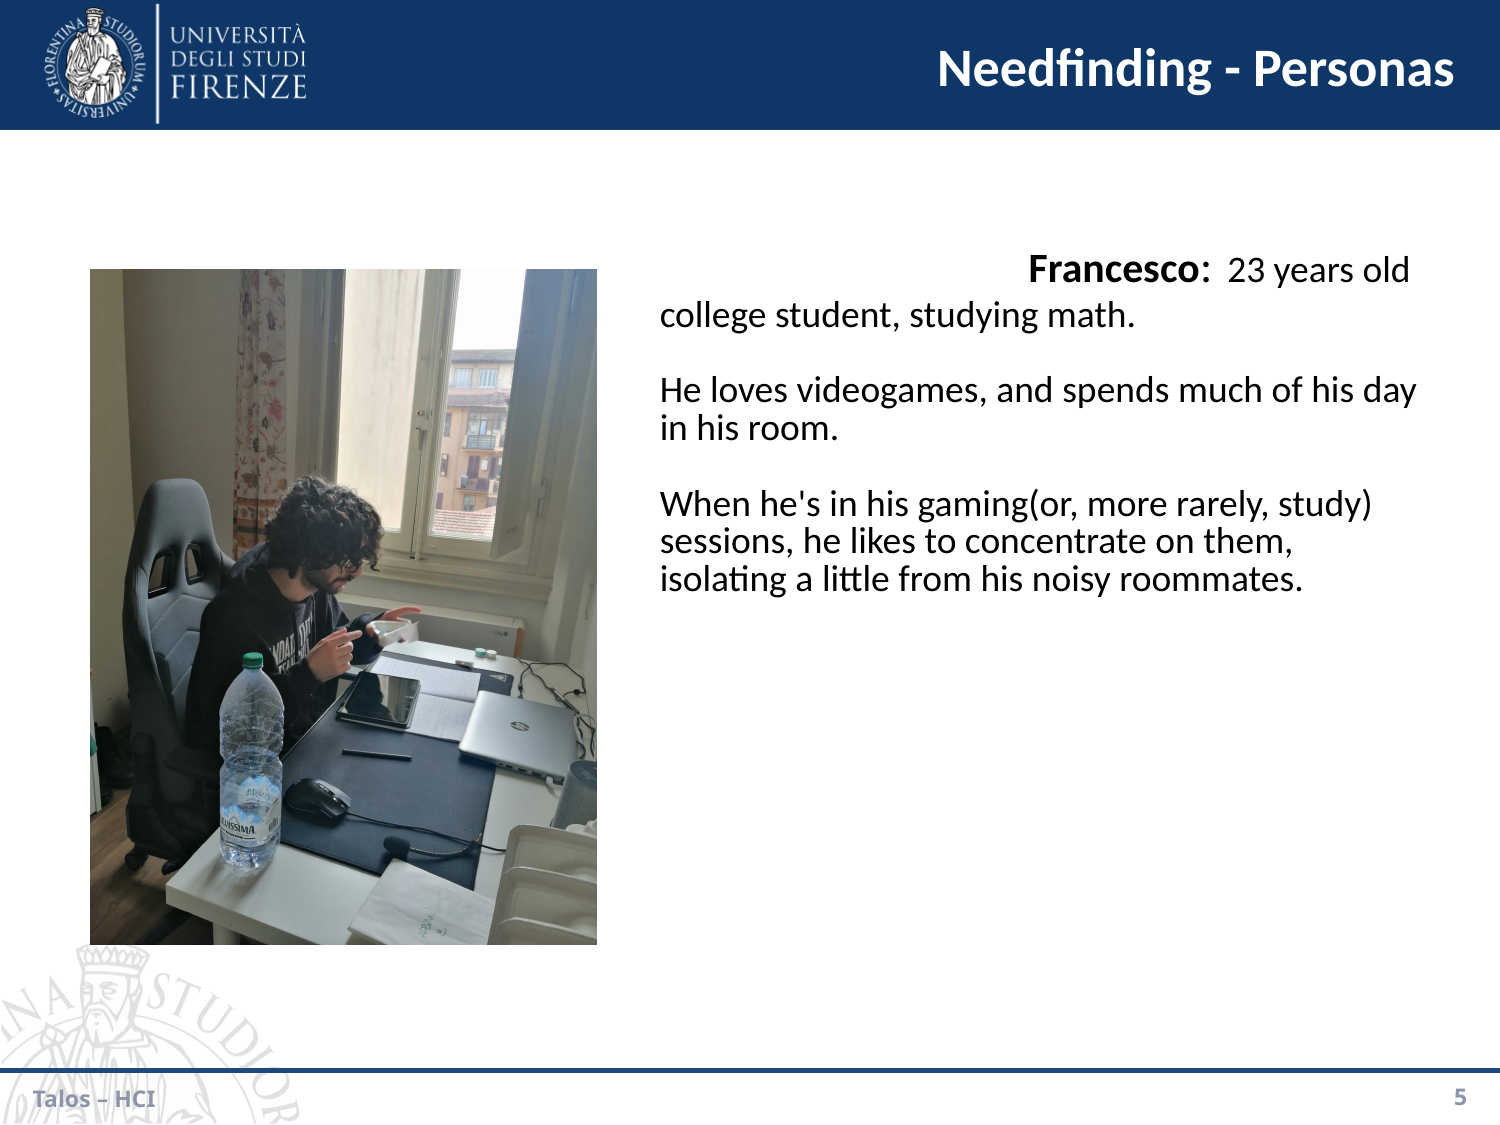

# Needfinding - Personas
 Francesco: 23 years old college student, studying math.
He loves videogames, and spends much of his day in his room.
When he's in his gaming(or, more rarely, study) sessions, he likes to concentrate on them, isolating a little from his noisy roommates.
Talos – HCI